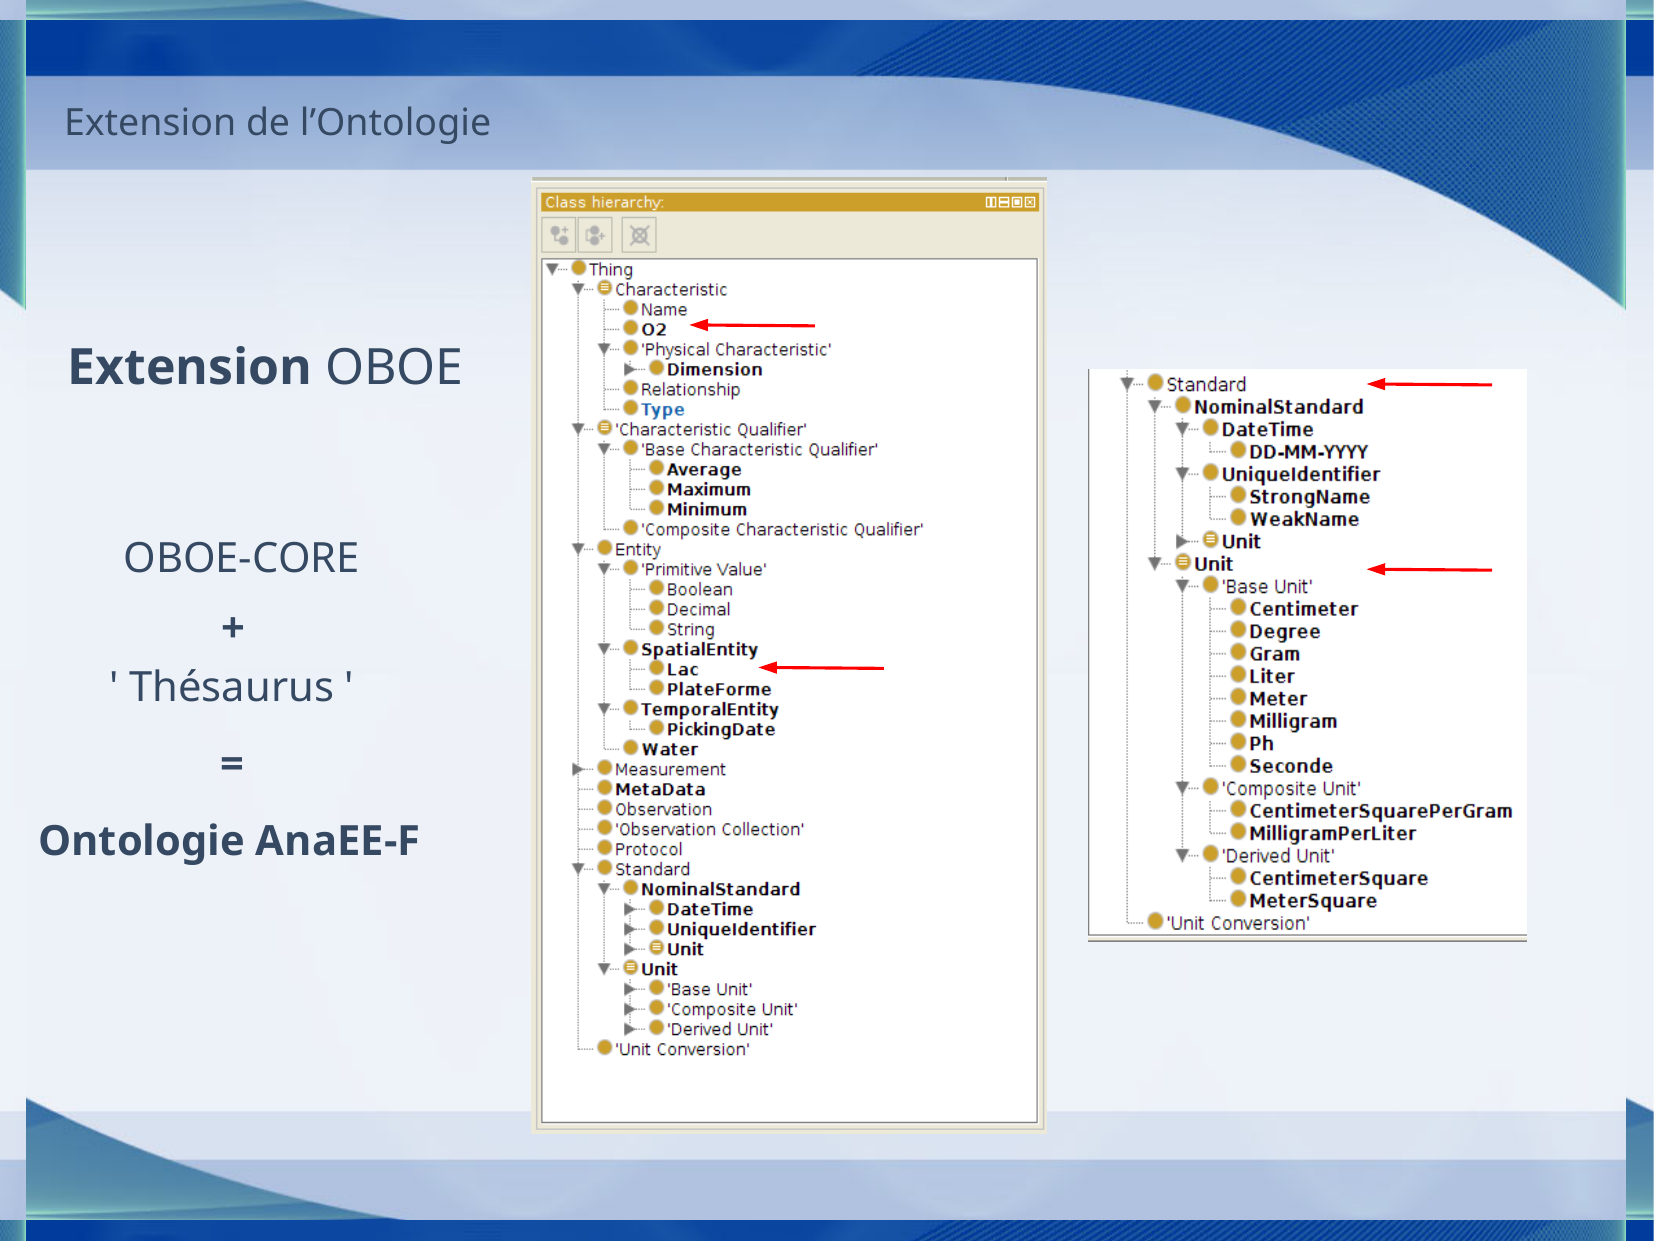

Extension de l’Ontologie
# Extension OBOE
OBOE-CORE
+
' Thésaurus '
=
Ontologie AnaEE-F